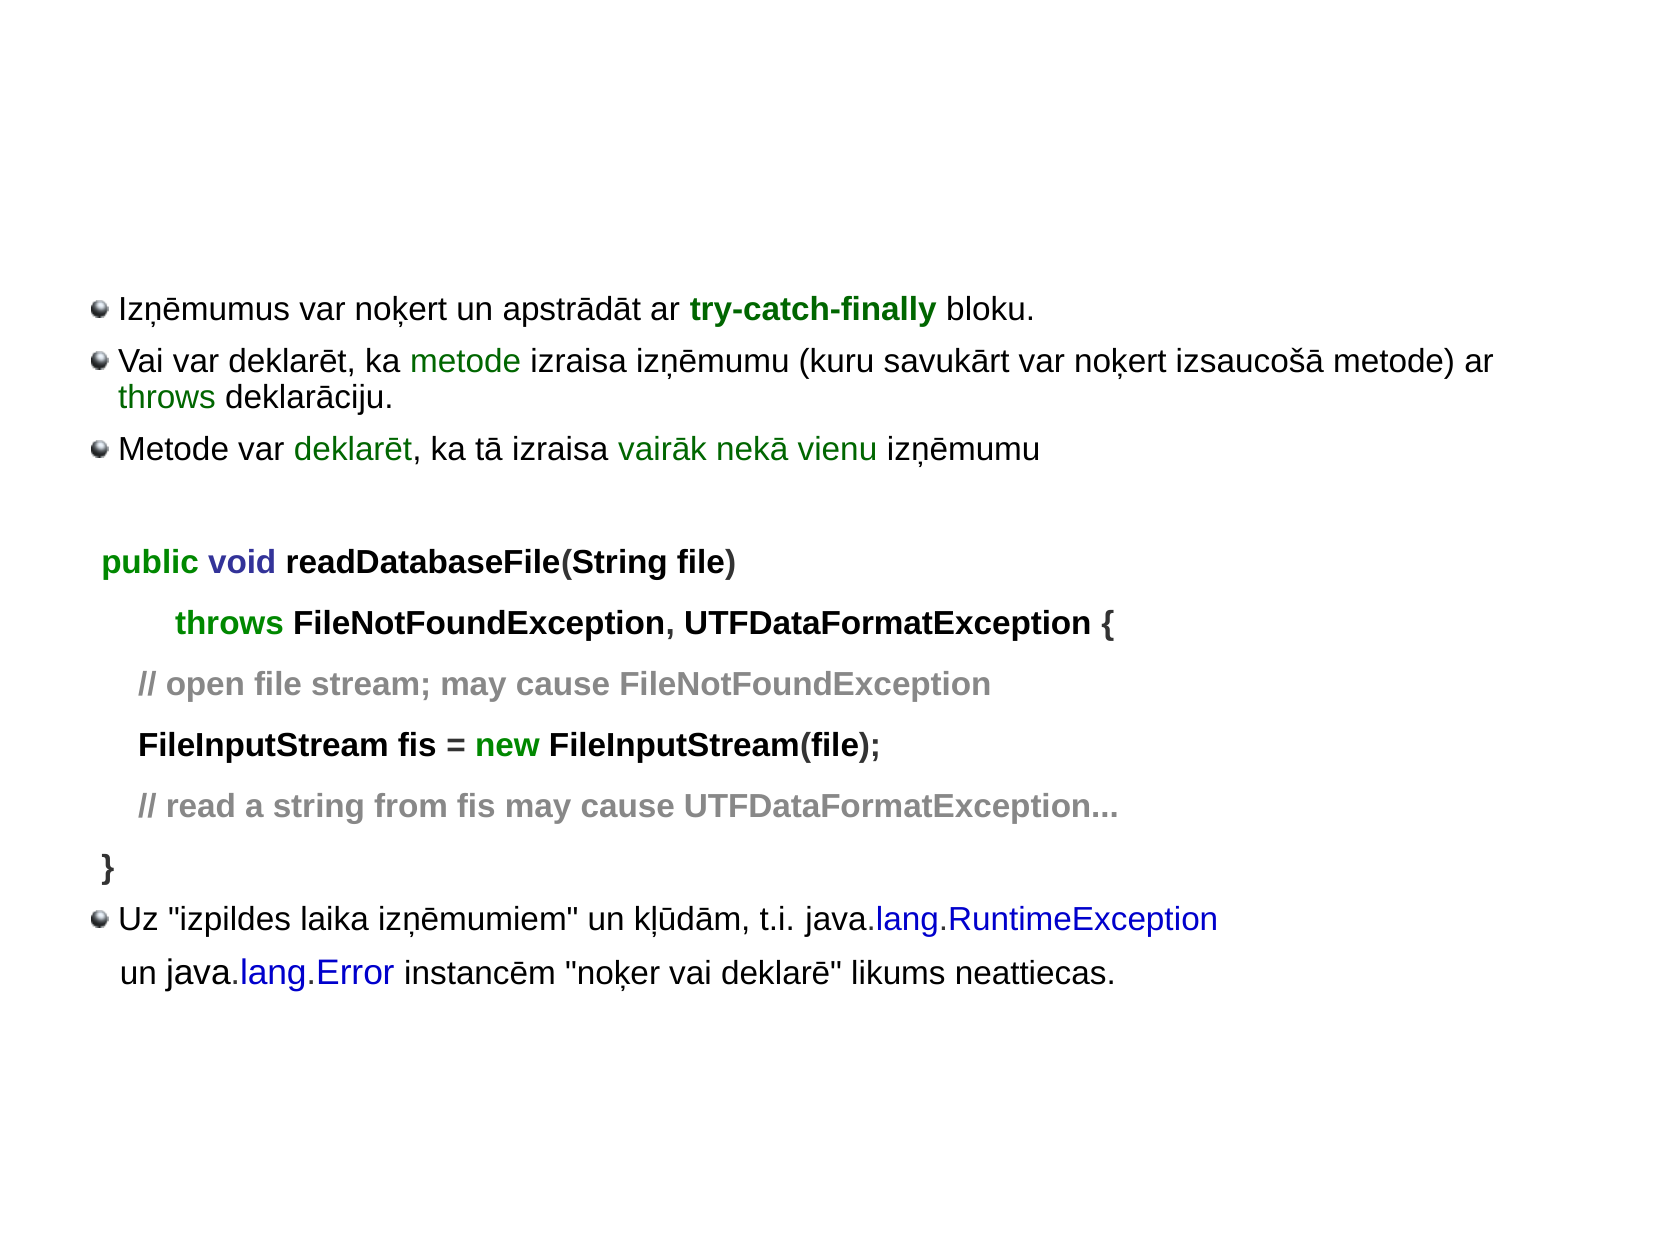

#
Izņēmumus var noķert un apstrādāt ar try-catch-finally bloku.
Vai var deklarēt, ka metode izraisa izņēmumu (kuru savukārt var noķert izsaucošā metode) ar throws deklarāciju.
Metode var deklarēt, ka tā izraisa vairāk nekā vienu izņēmumu
 public void readDatabaseFile(String file)
 throws FileNotFoundException, UTFDataFormatException {
 // open file stream; may cause FileNotFoundException
 FileInputStream fis = new FileInputStream(file);
 // read a string from fis may cause UTFDataFormatException...
 }
Uz "izpildes laika izņēmumiem" un kļūdām, t.i. java.lang.RuntimeException
 un java.lang.Error instancēm "noķer vai deklarē" likums neattiecas.